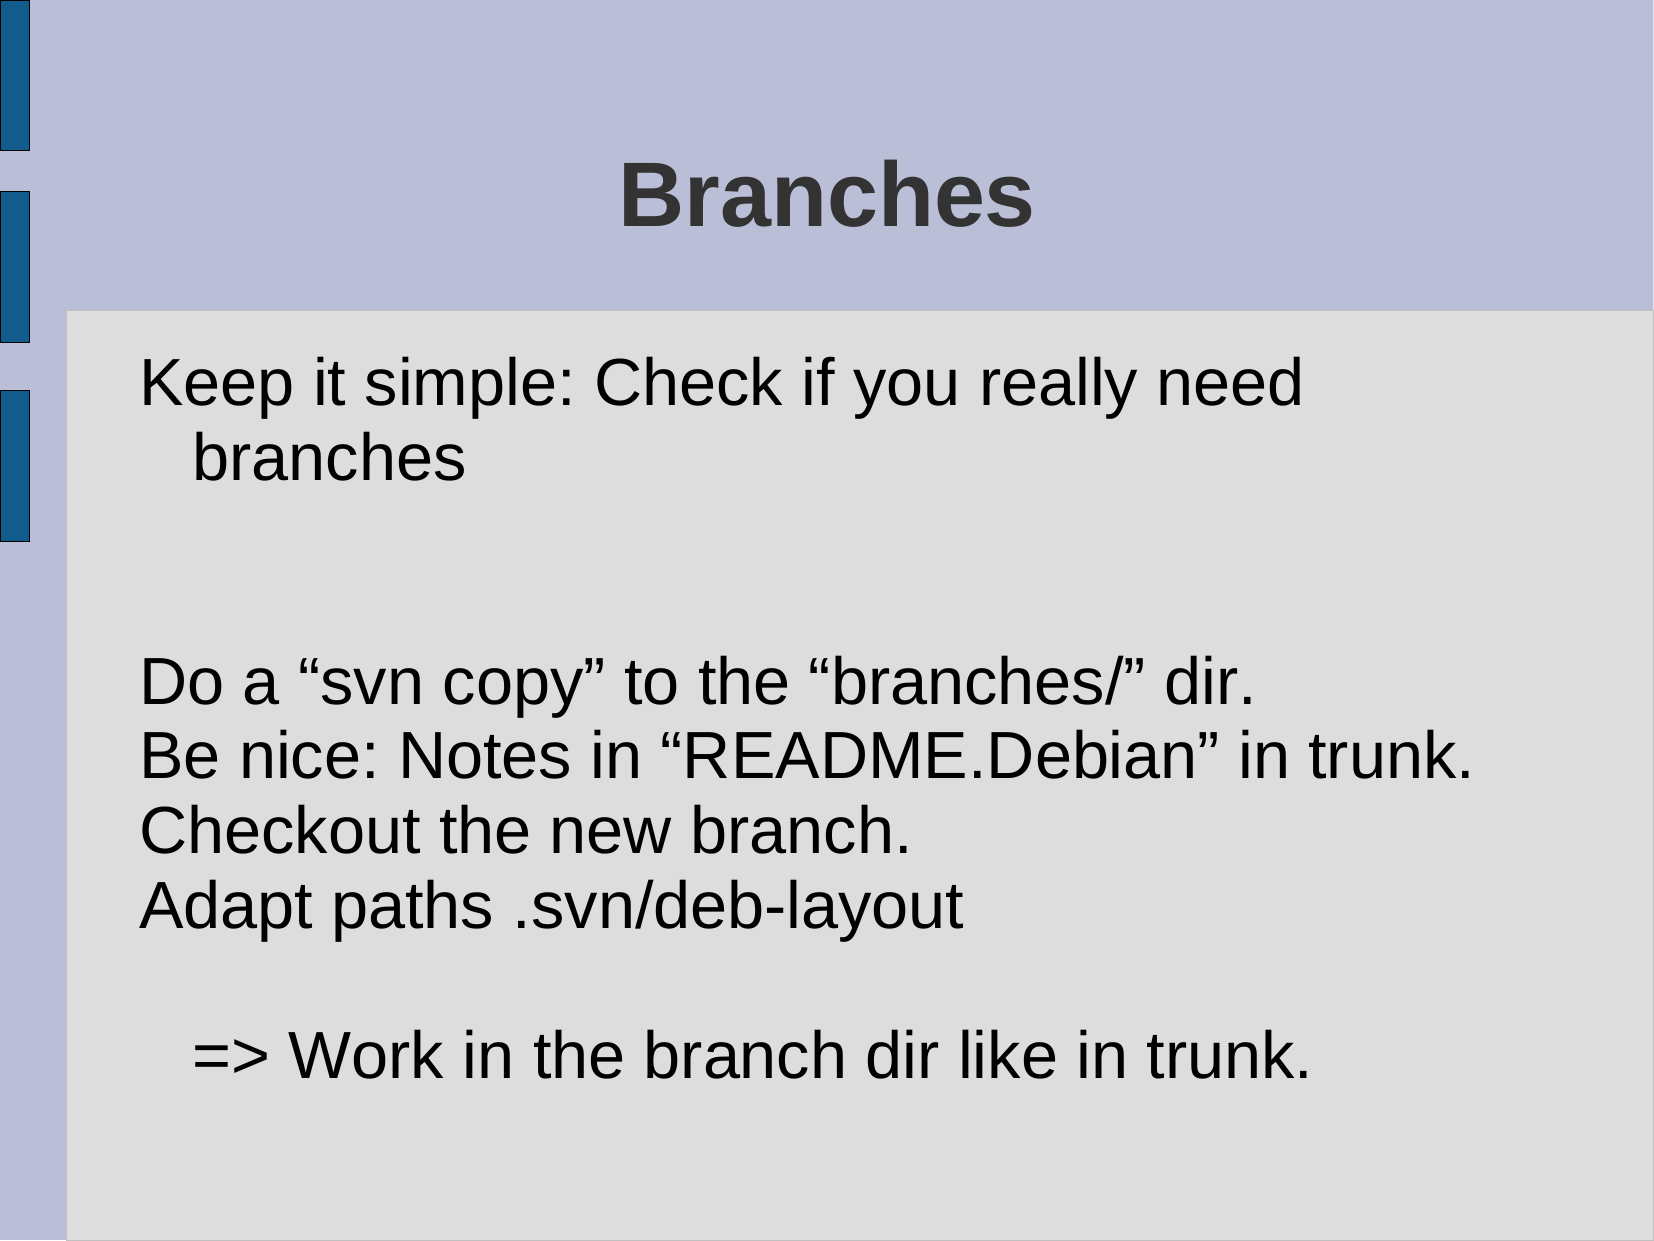

# Branches
Keep it simple: Check if you really need branches
Do a “svn copy” to the “branches/” dir.
Be nice: Notes in “README.Debian” in trunk.
Checkout the new branch.
Adapt paths .svn/deb-layout
=> Work in the branch dir like in trunk.